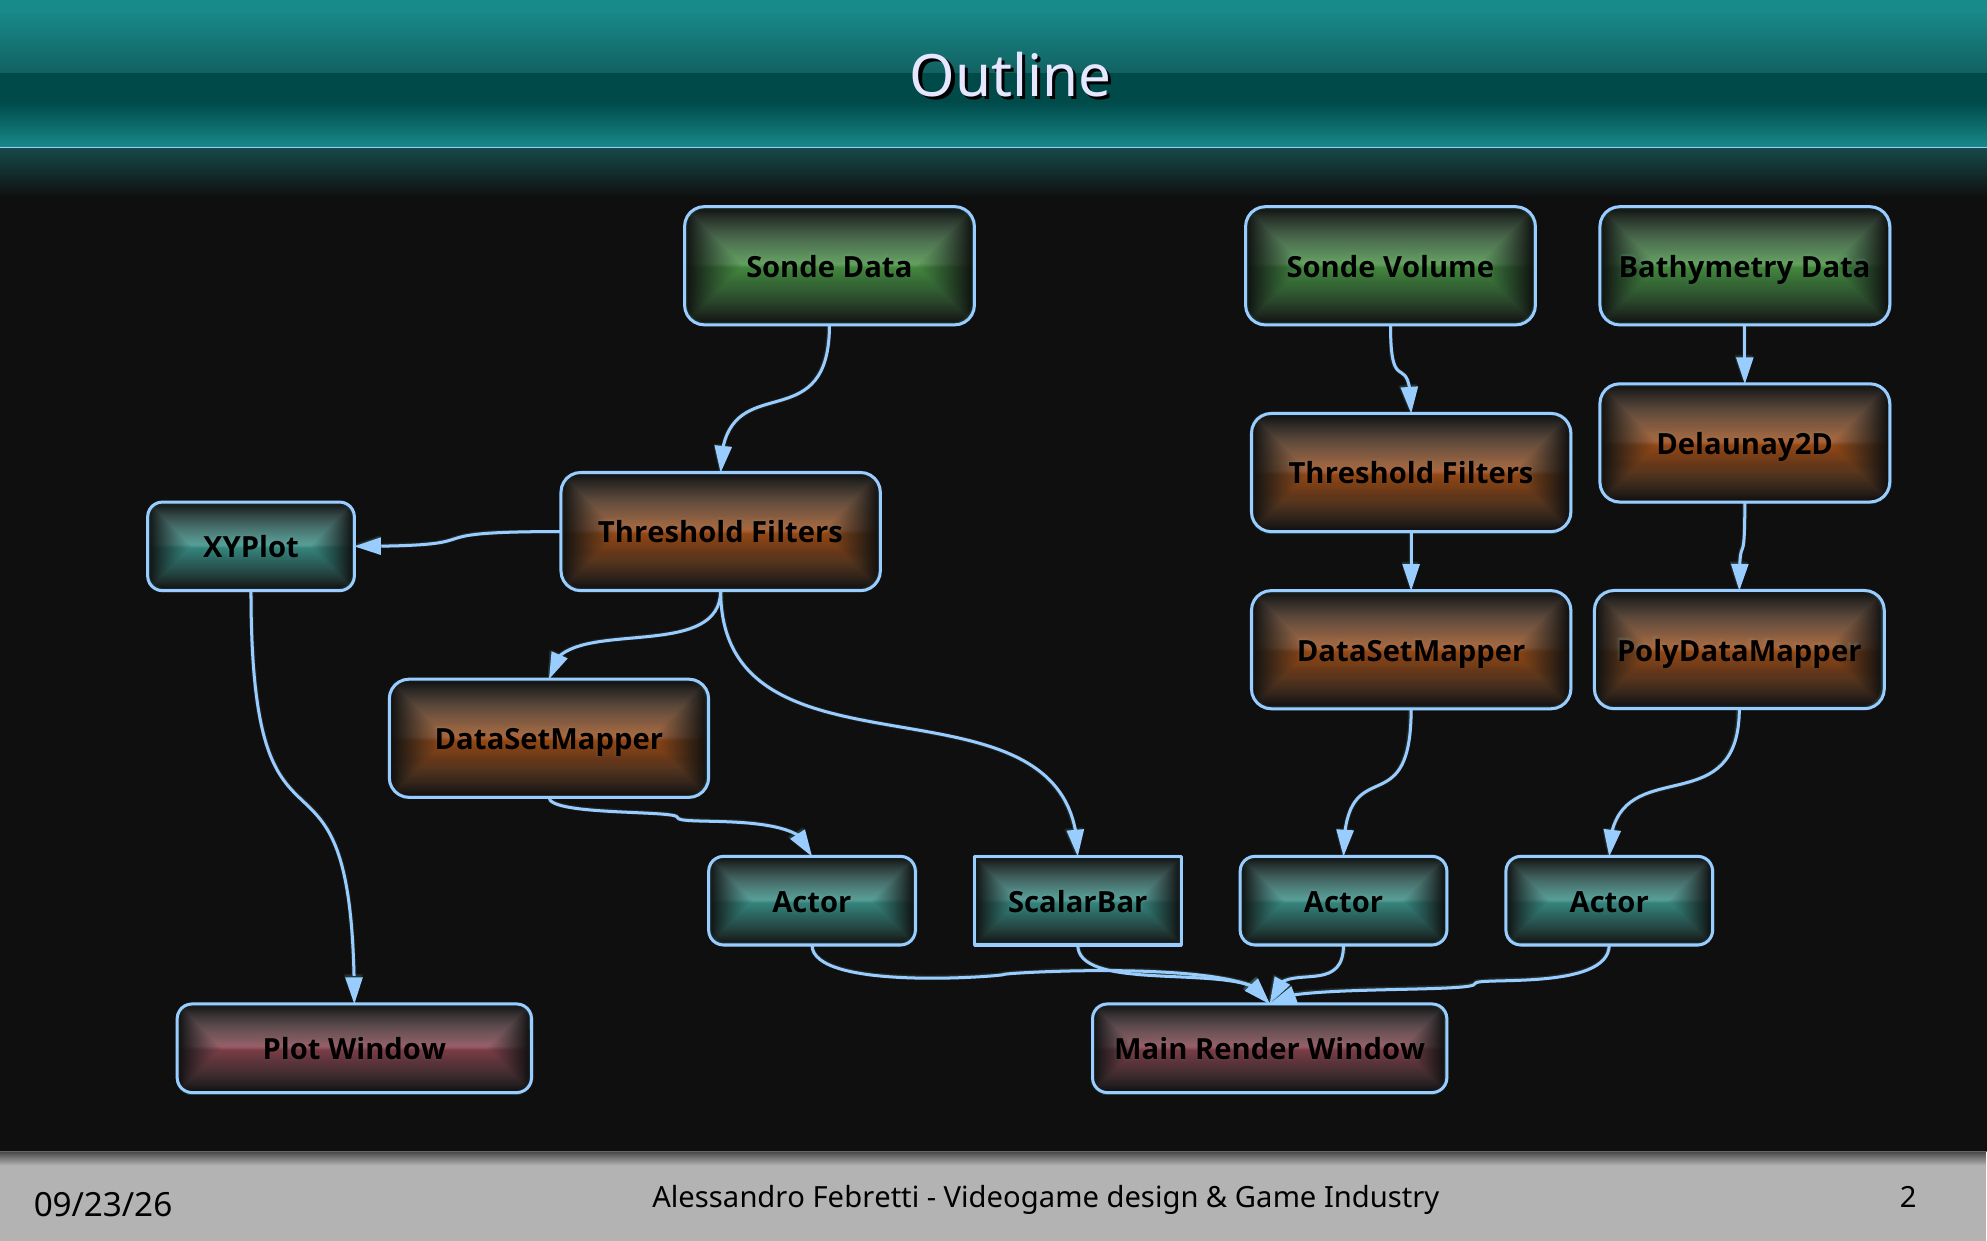

# Outline
Sonde Data
Sonde Volume
Bathymetry Data
Delaunay2D
Threshold Filters
Threshold Filters
XYPlot
PolyDataMapper
DataSetMapper
DataSetMapper
Actor
ScalarBar
Actor
Actor
Plot Window
Main Render Window
Alessandro Febretti - Videogame design & Game Industry
2